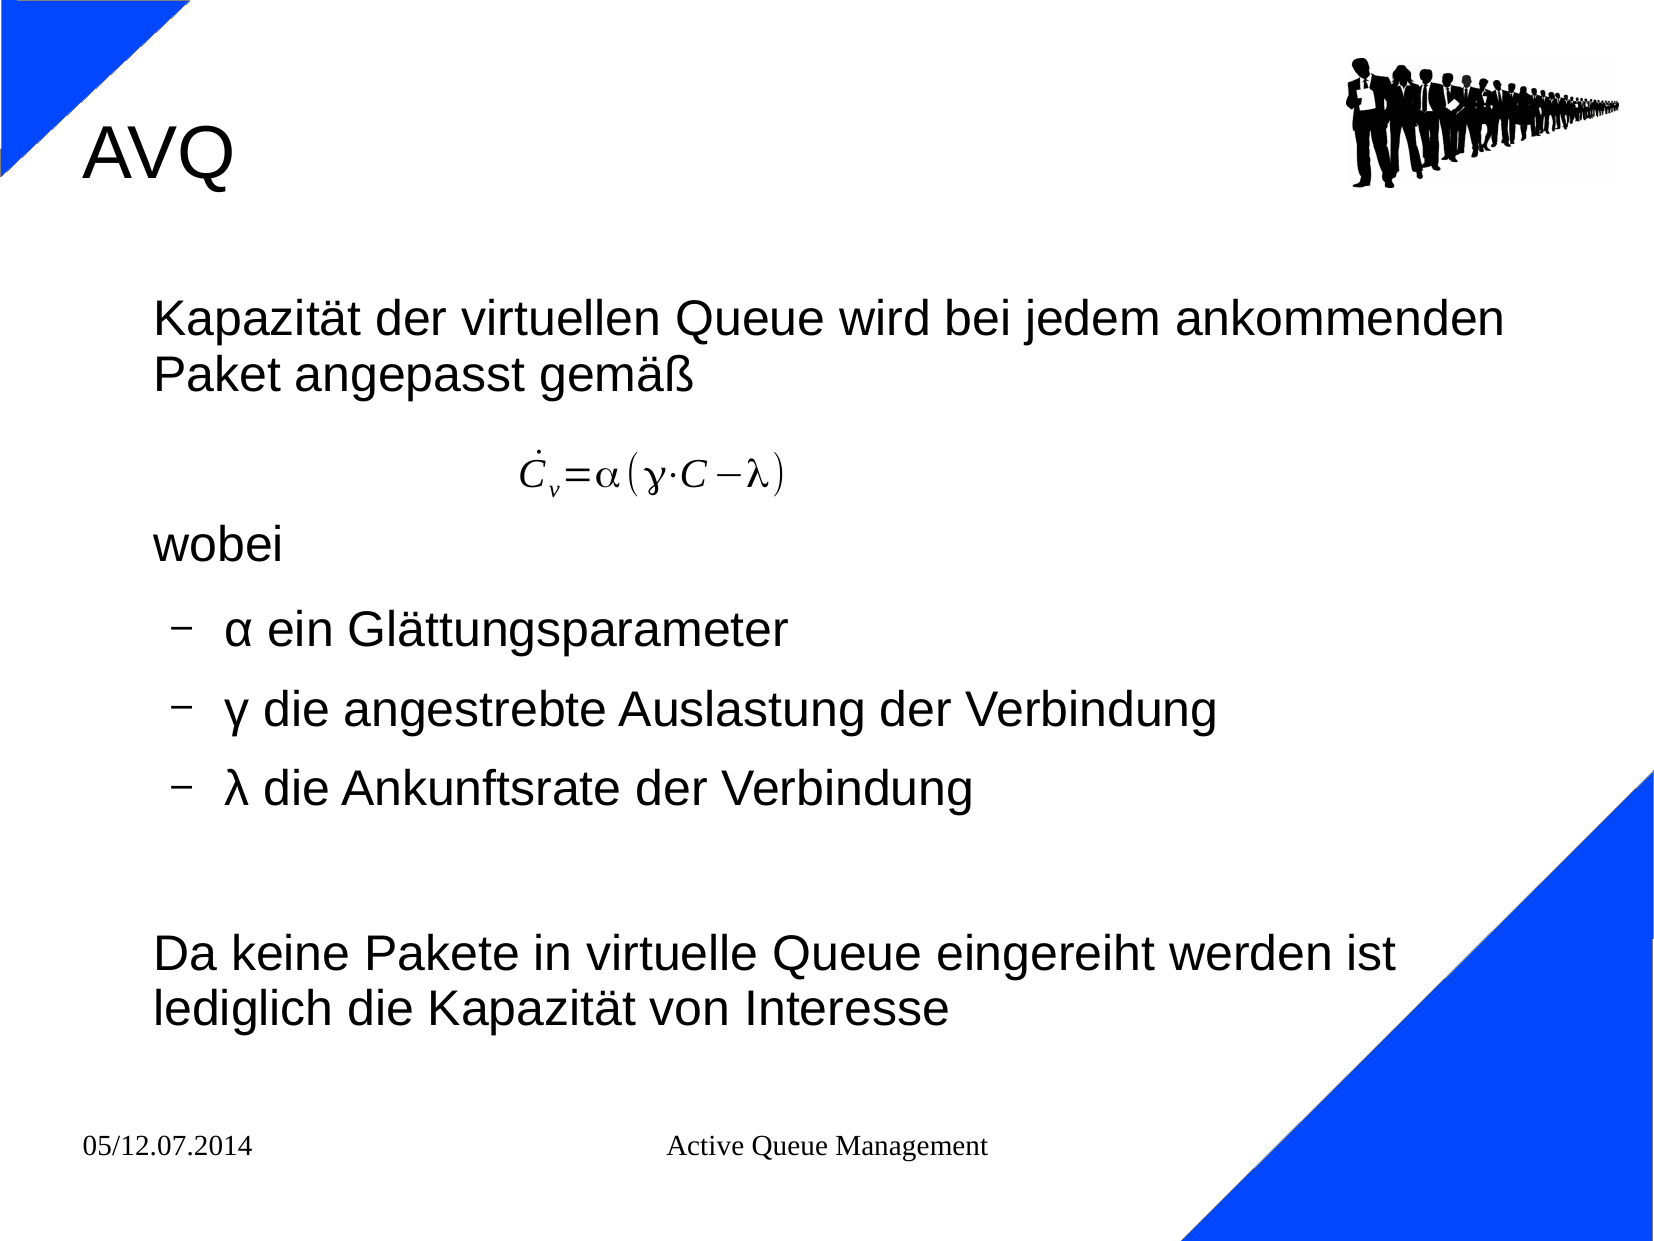

# AVQ
Kapazität der virtuellen Queue wird bei jedem ankommenden Paket angepasst gemäß
wobei
α ein Glättungsparameter
γ die angestrebte Auslastung der Verbindung
λ die Ankunftsrate der Verbindung
Da keine Pakete in virtuelle Queue eingereiht werden ist lediglich die Kapazität von Interesse
05/12.07.2014
Active Queue Management
52